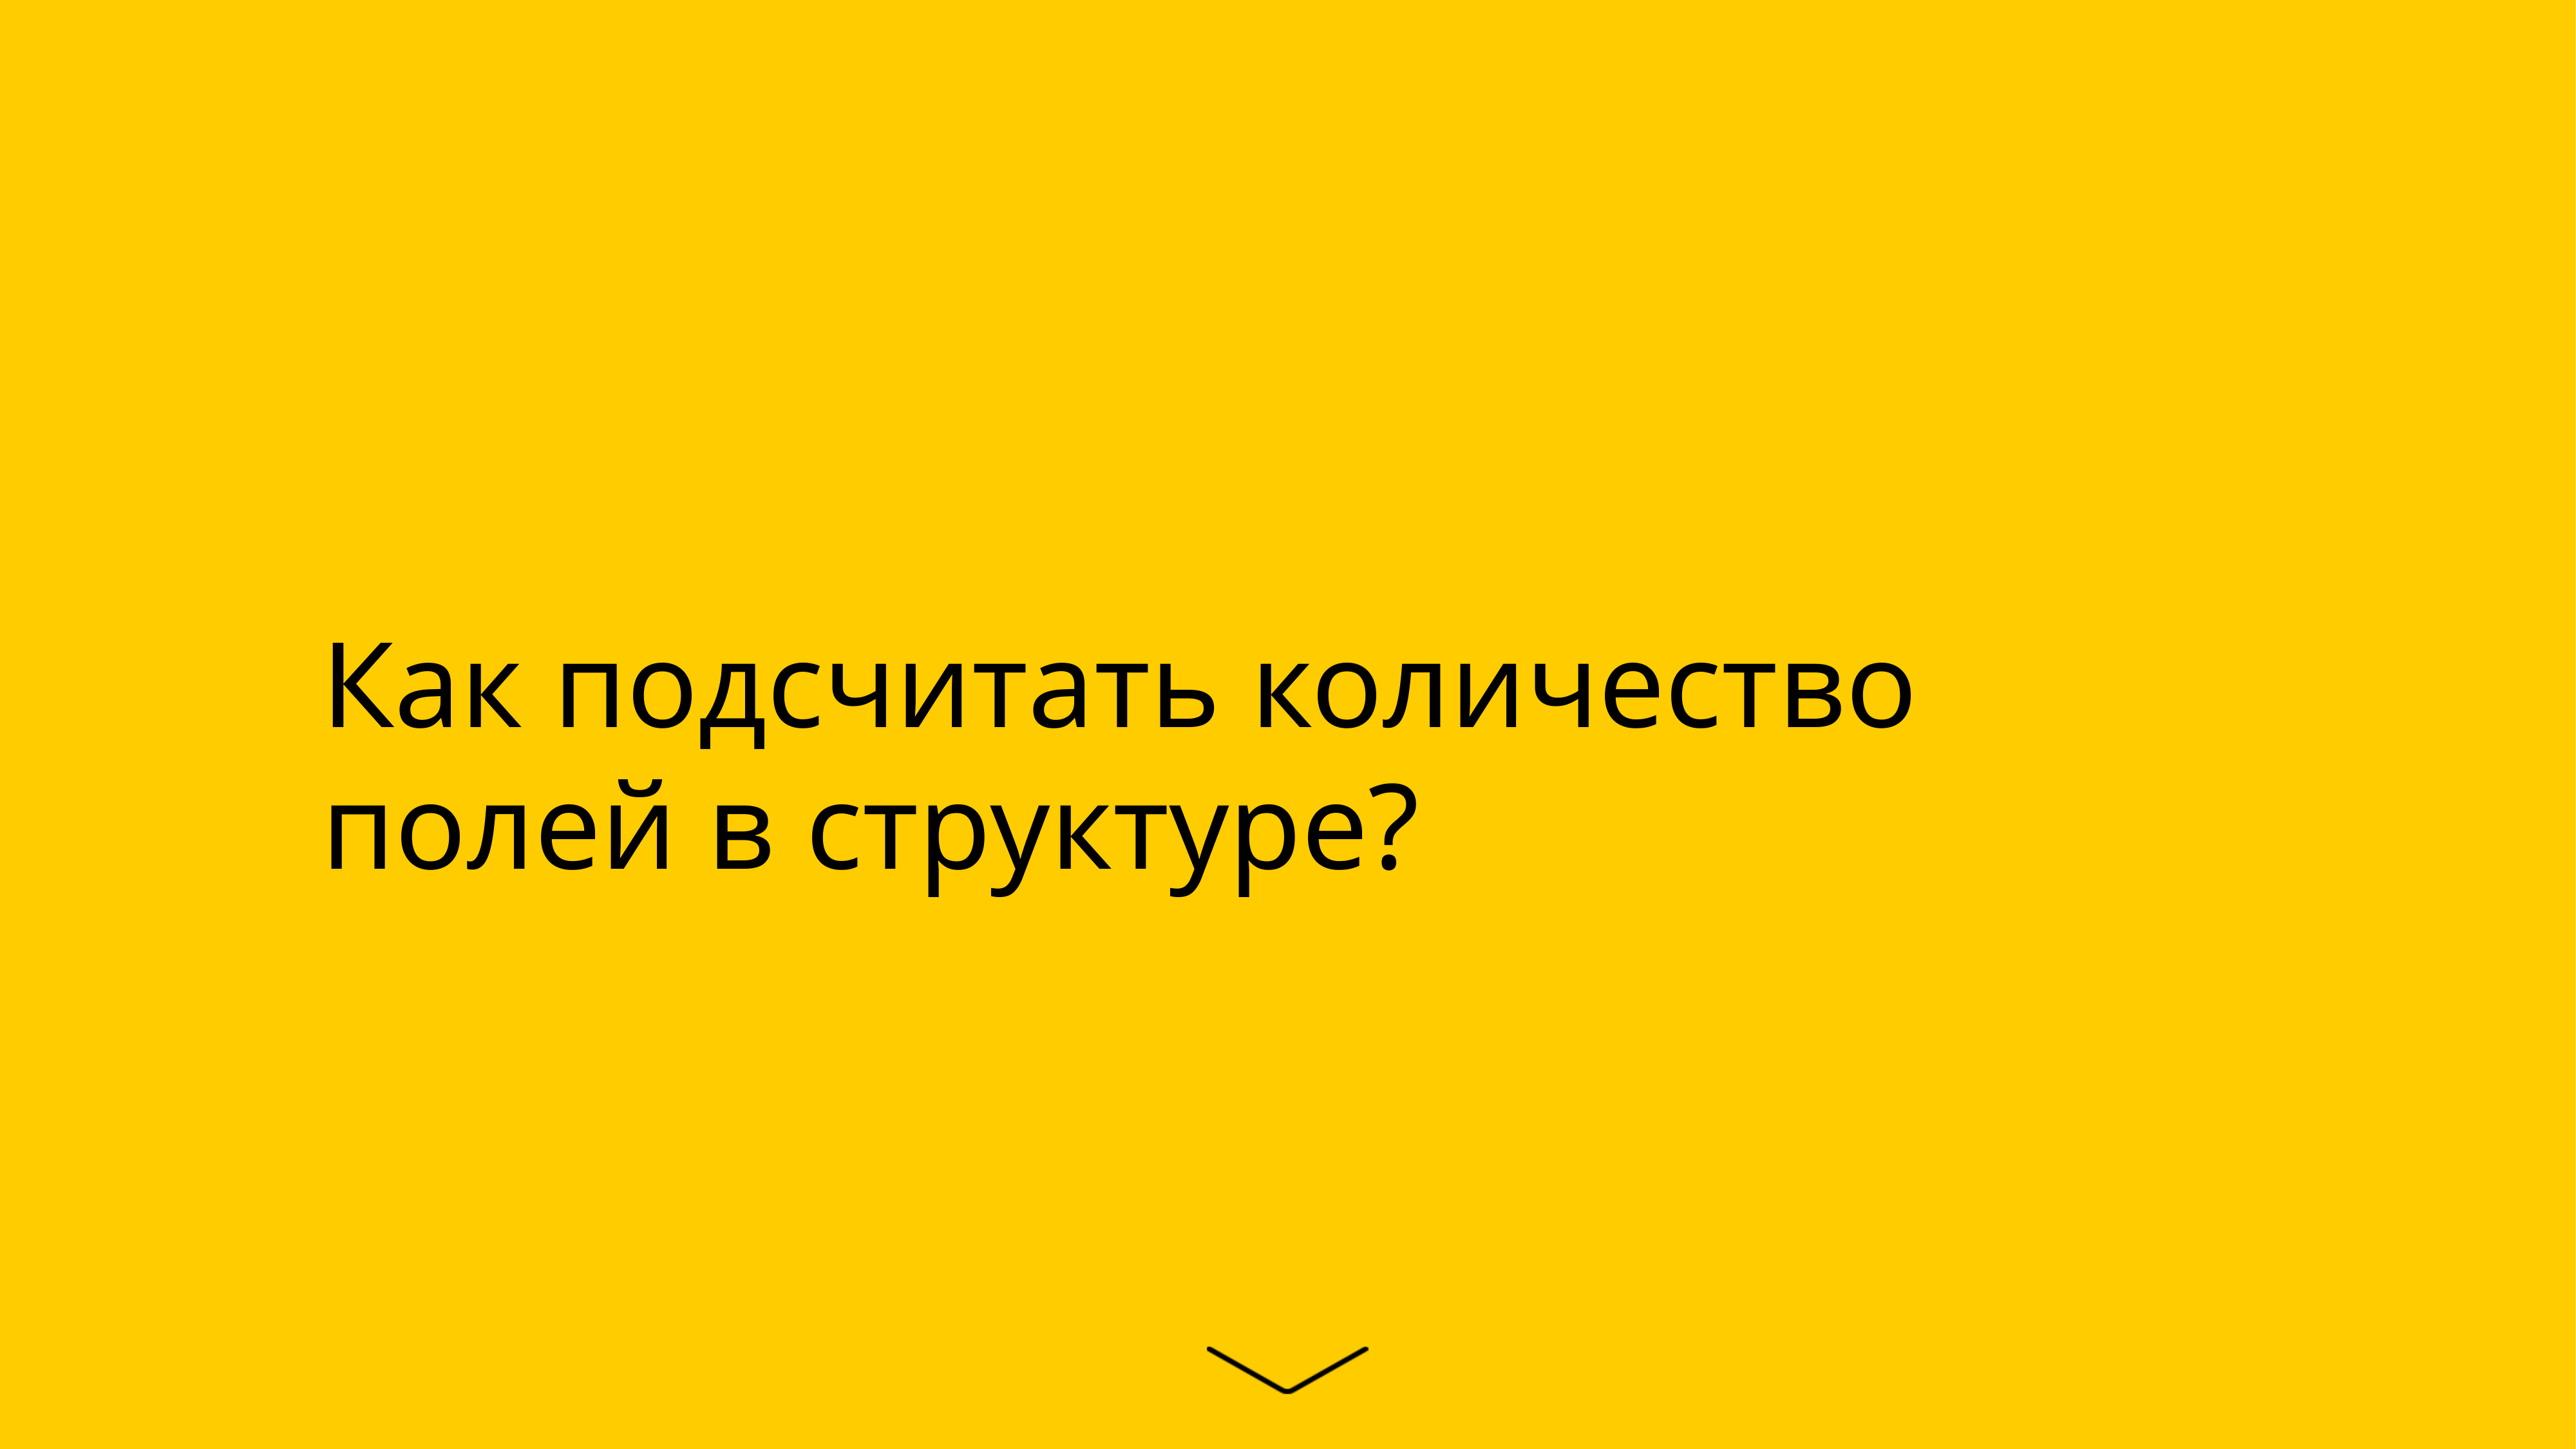

# Как подсчитать количество полей в структуре?